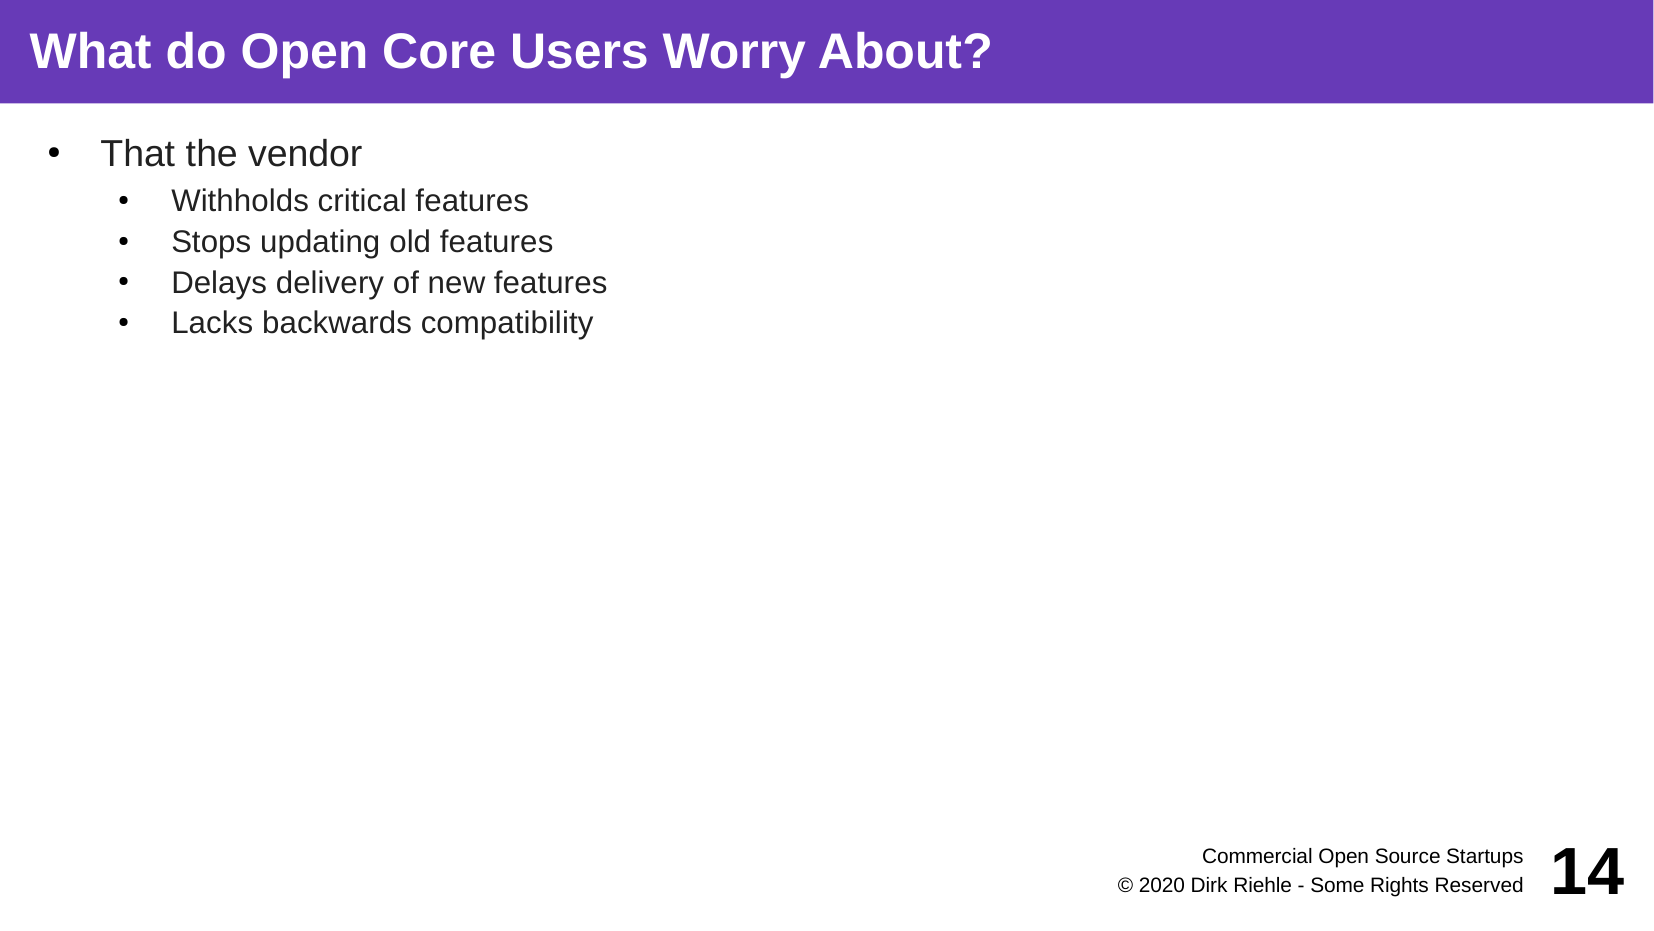

# What do Open Core Users Worry About?
That the vendor
Withholds critical features
Stops updating old features
Delays delivery of new features
Lacks backwards compatibility
Commercial Open Source Startups
14
© 2020 Dirk Riehle - Some Rights Reserved